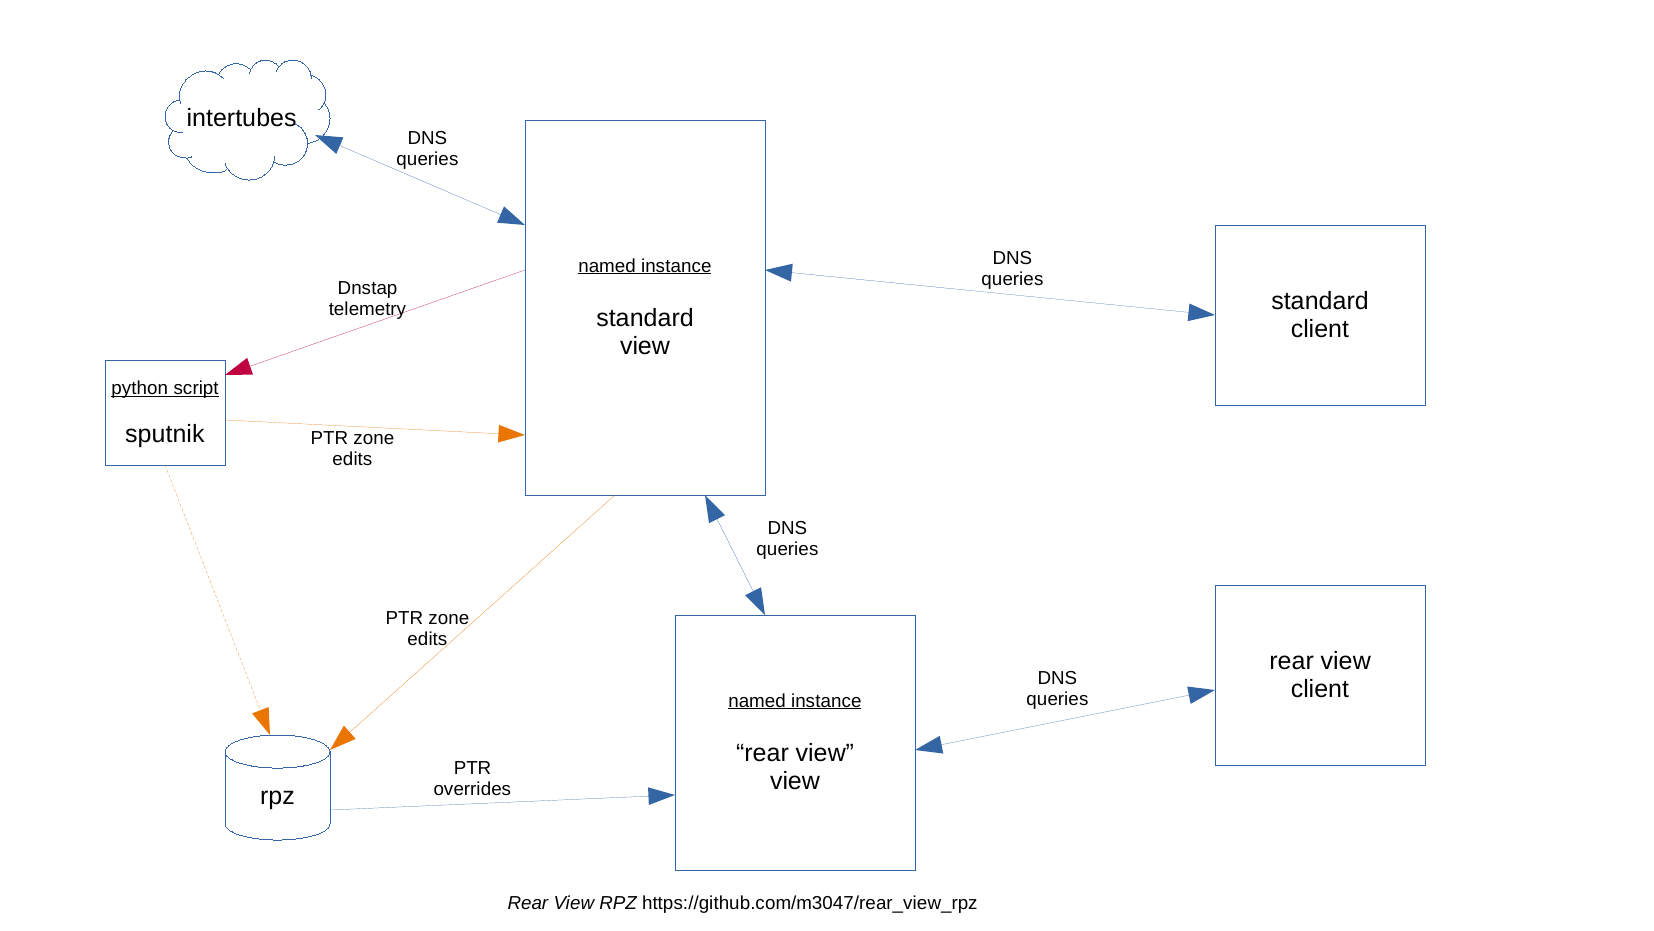

intertubes
DNS queries
named instance
standard
view
standard
client
DNS queries
Dnstap
telemetry
python script
sputnik
PTR zone
edits
DNS queries
rear view
client
PTR zone
edits
named instance
“rear view”
view
DNS queries
rpz
PTR
overrides
Rear View RPZ https://github.com/m3047/rear_view_rpz